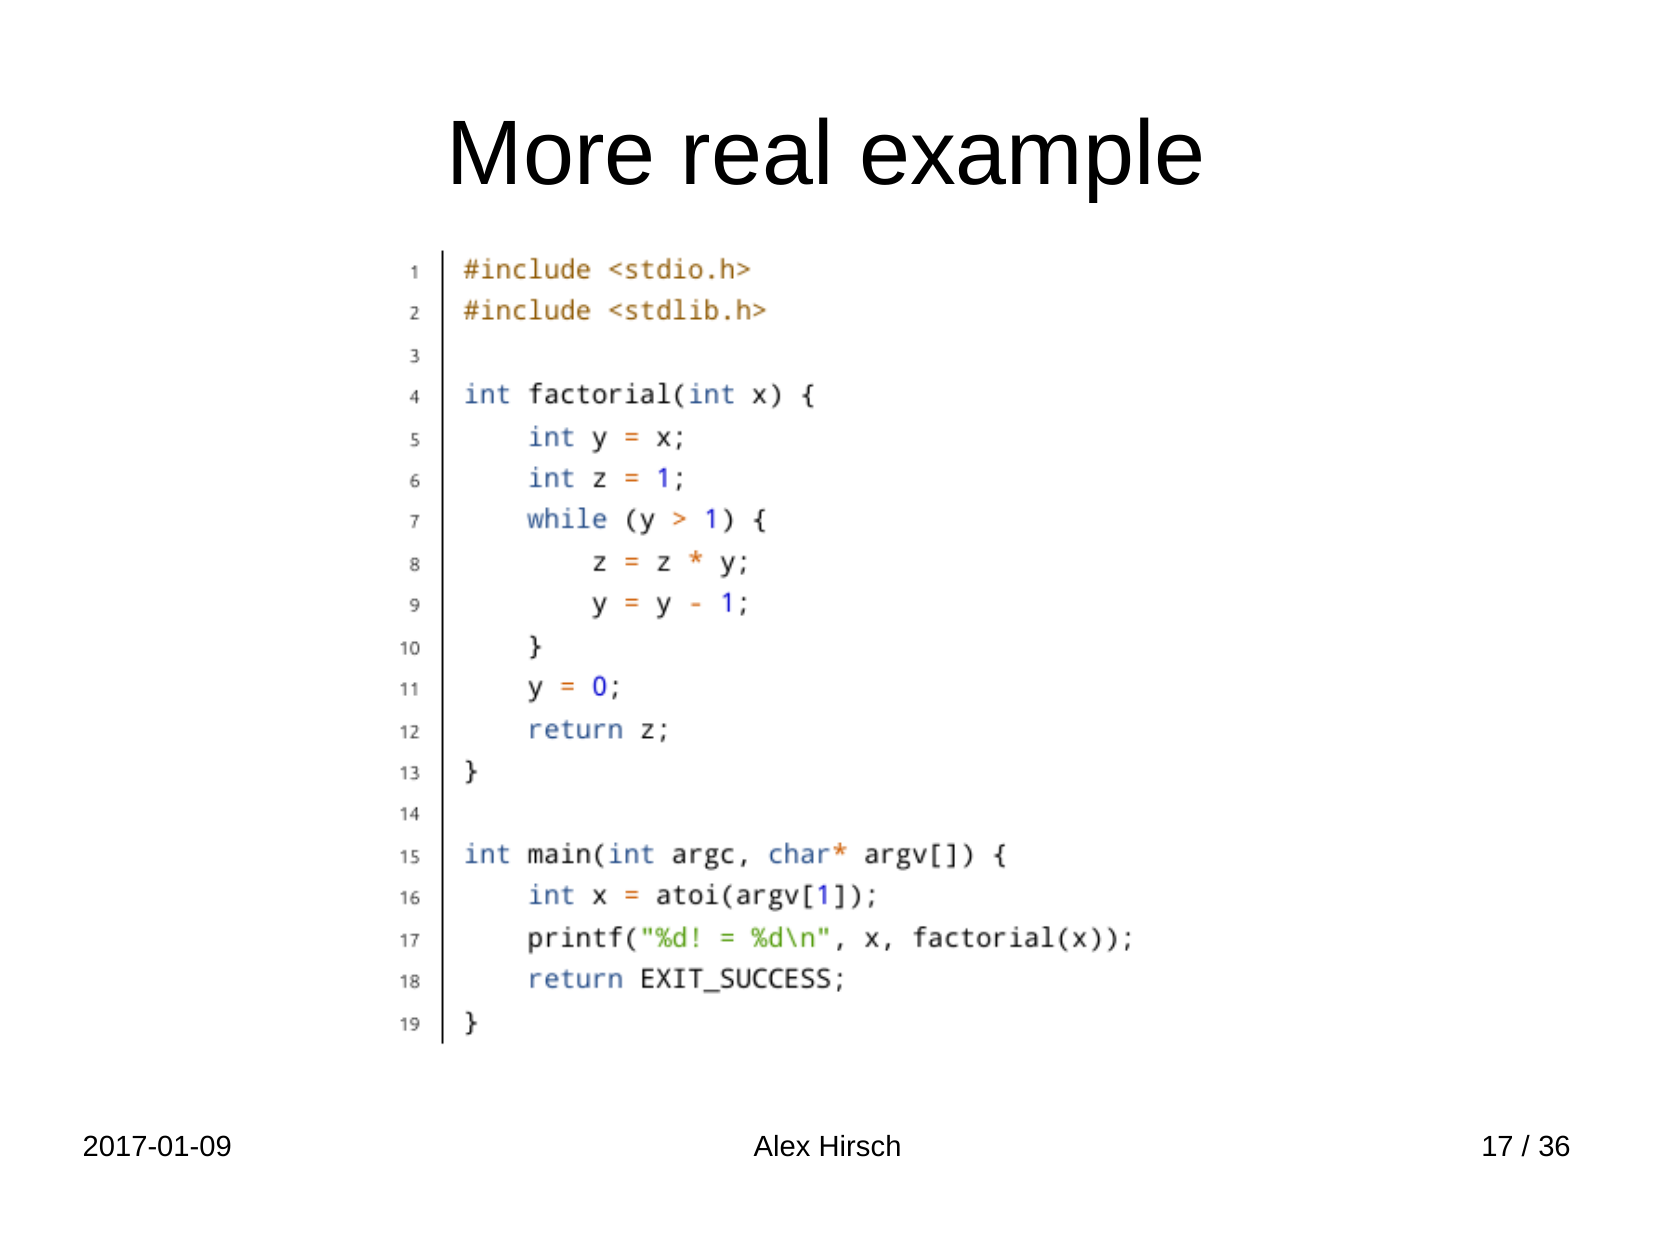

# More real example
2017-01-09
Alex Hirsch
17